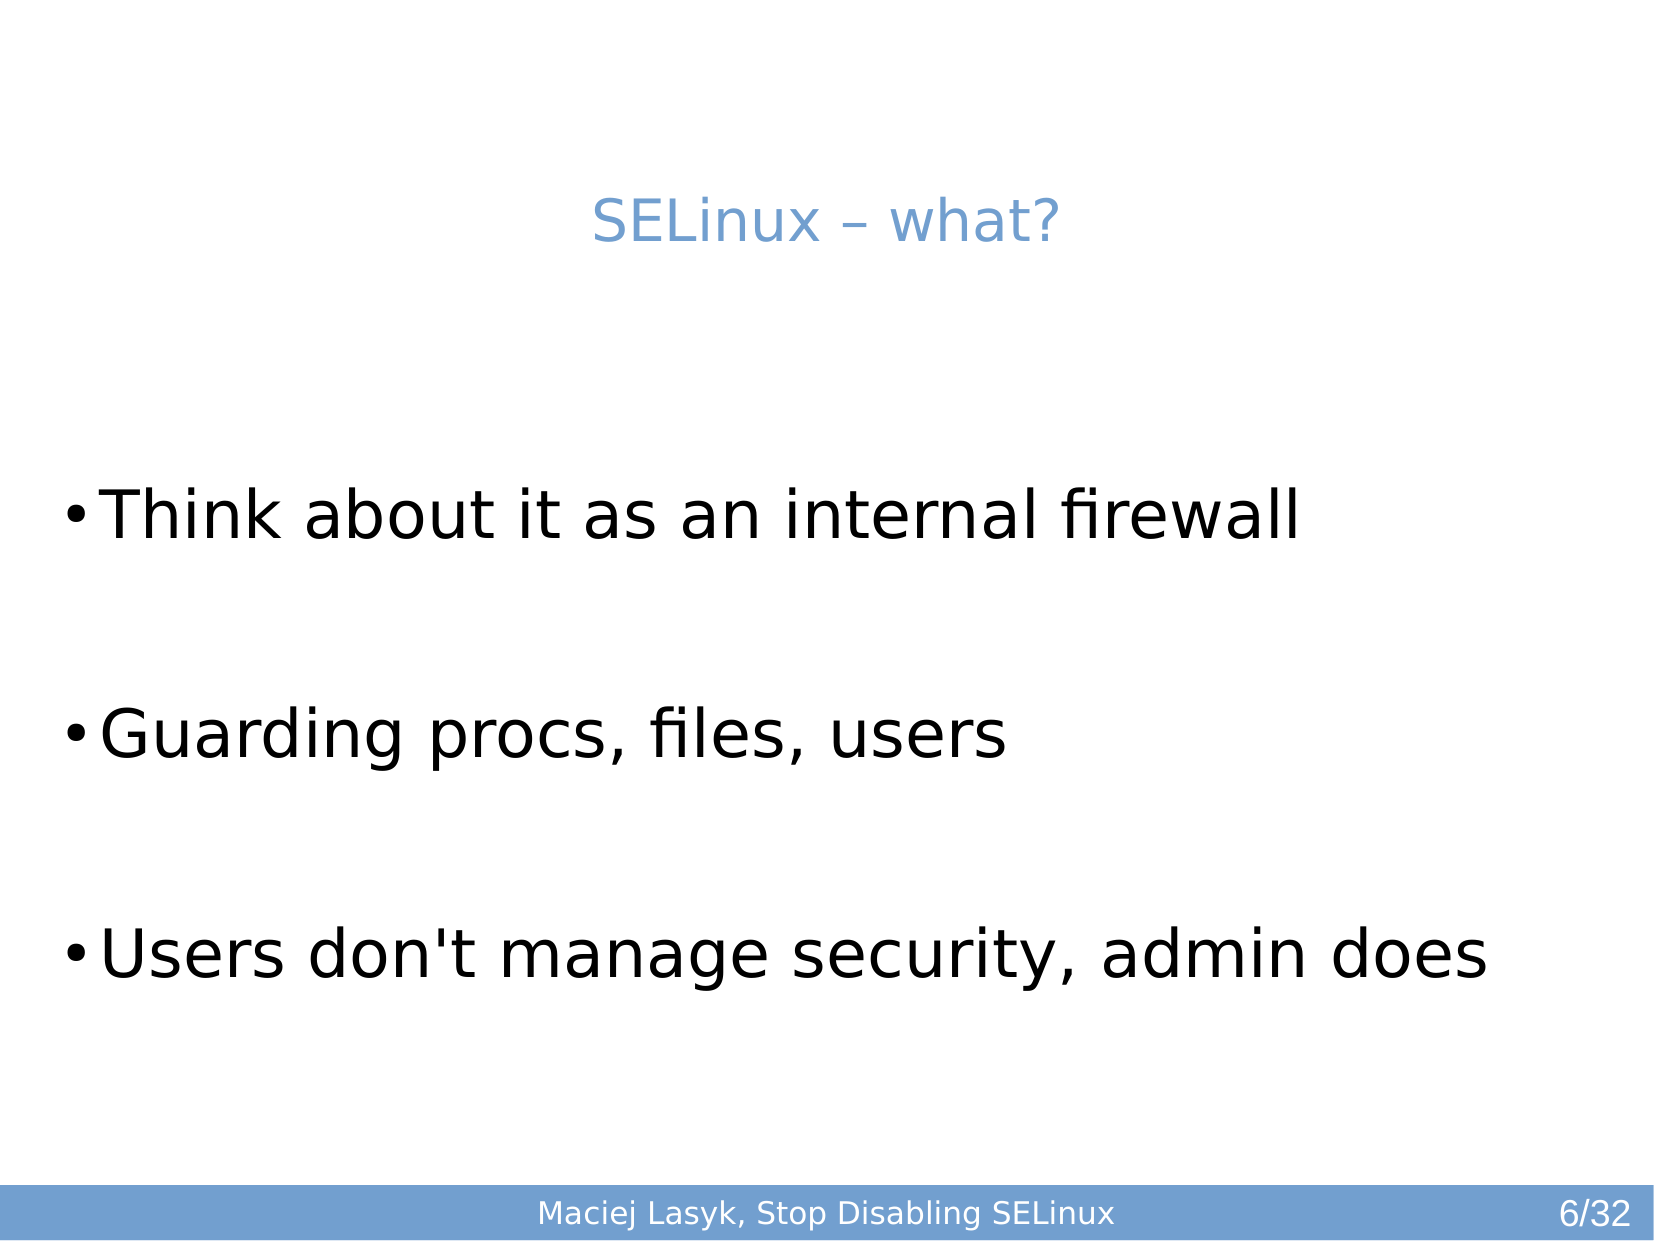

SELinux – what?
Think about it as an internal firewall
Guarding procs, files, users
Users don't manage security, admin does
 6/32
Maciej Lasyk, High Availability Explained
Maciej Lasyk, Stop Disabling SELinux